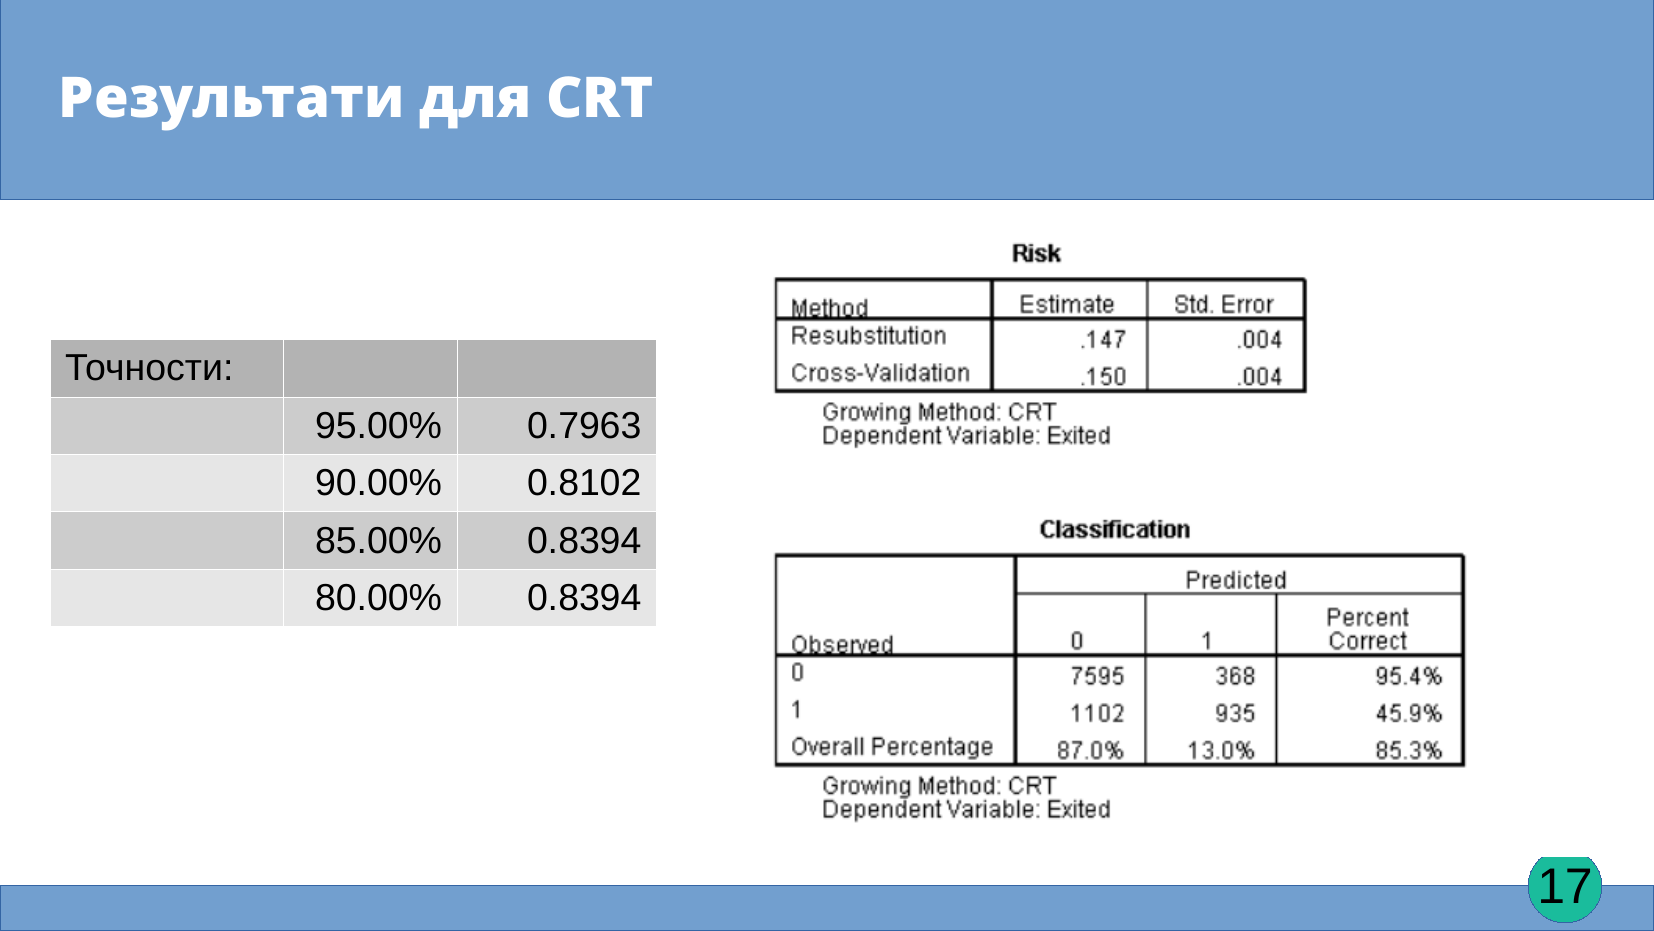

# Результати для CRT
| Точности: | | |
| --- | --- | --- |
| | 95.00% | 0.7963 |
| | 90.00% | 0.8102 |
| | 85.00% | 0.8394 |
| | 80.00% | 0.8394 |